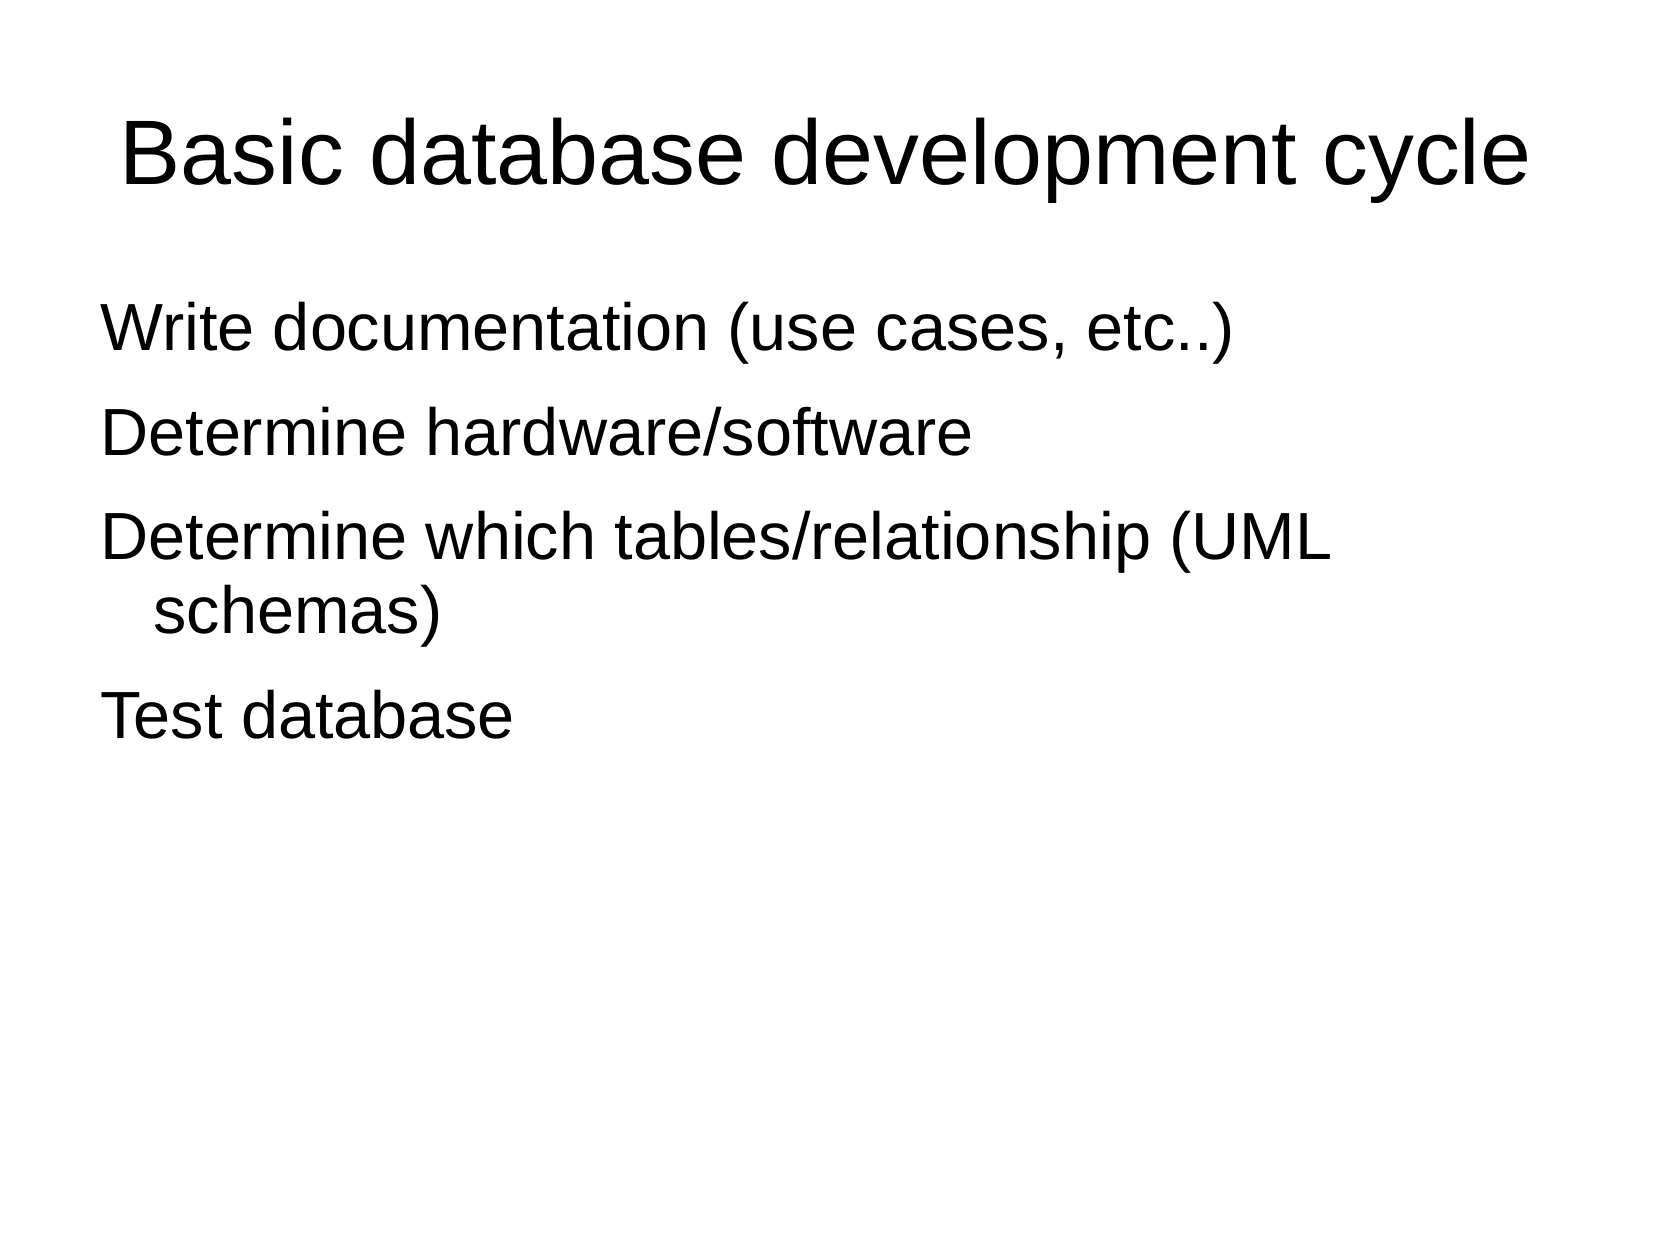

# Basic database development cycle
Write documentation (use cases, etc..)
Determine hardware/software
Determine which tables/relationship (UML schemas)
Test database